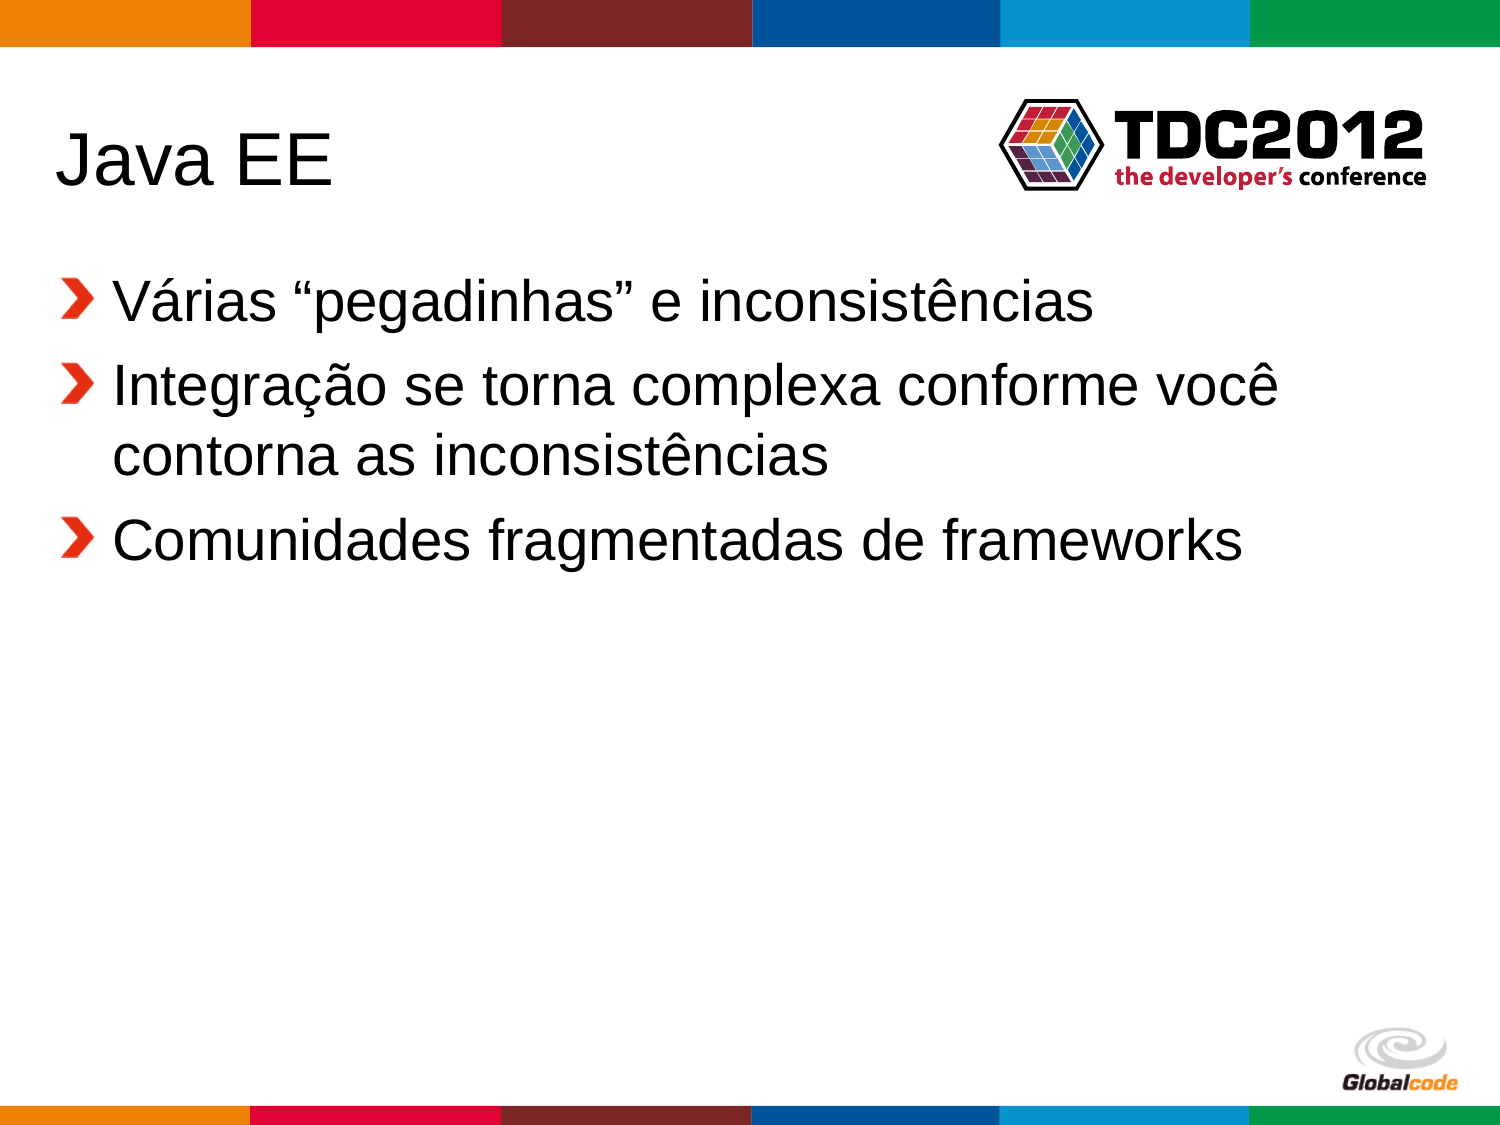

# Java EE
Várias “pegadinhas” e inconsistências
Integração se torna complexa conforme você contorna as inconsistências
Comunidades fragmentadas de frameworks